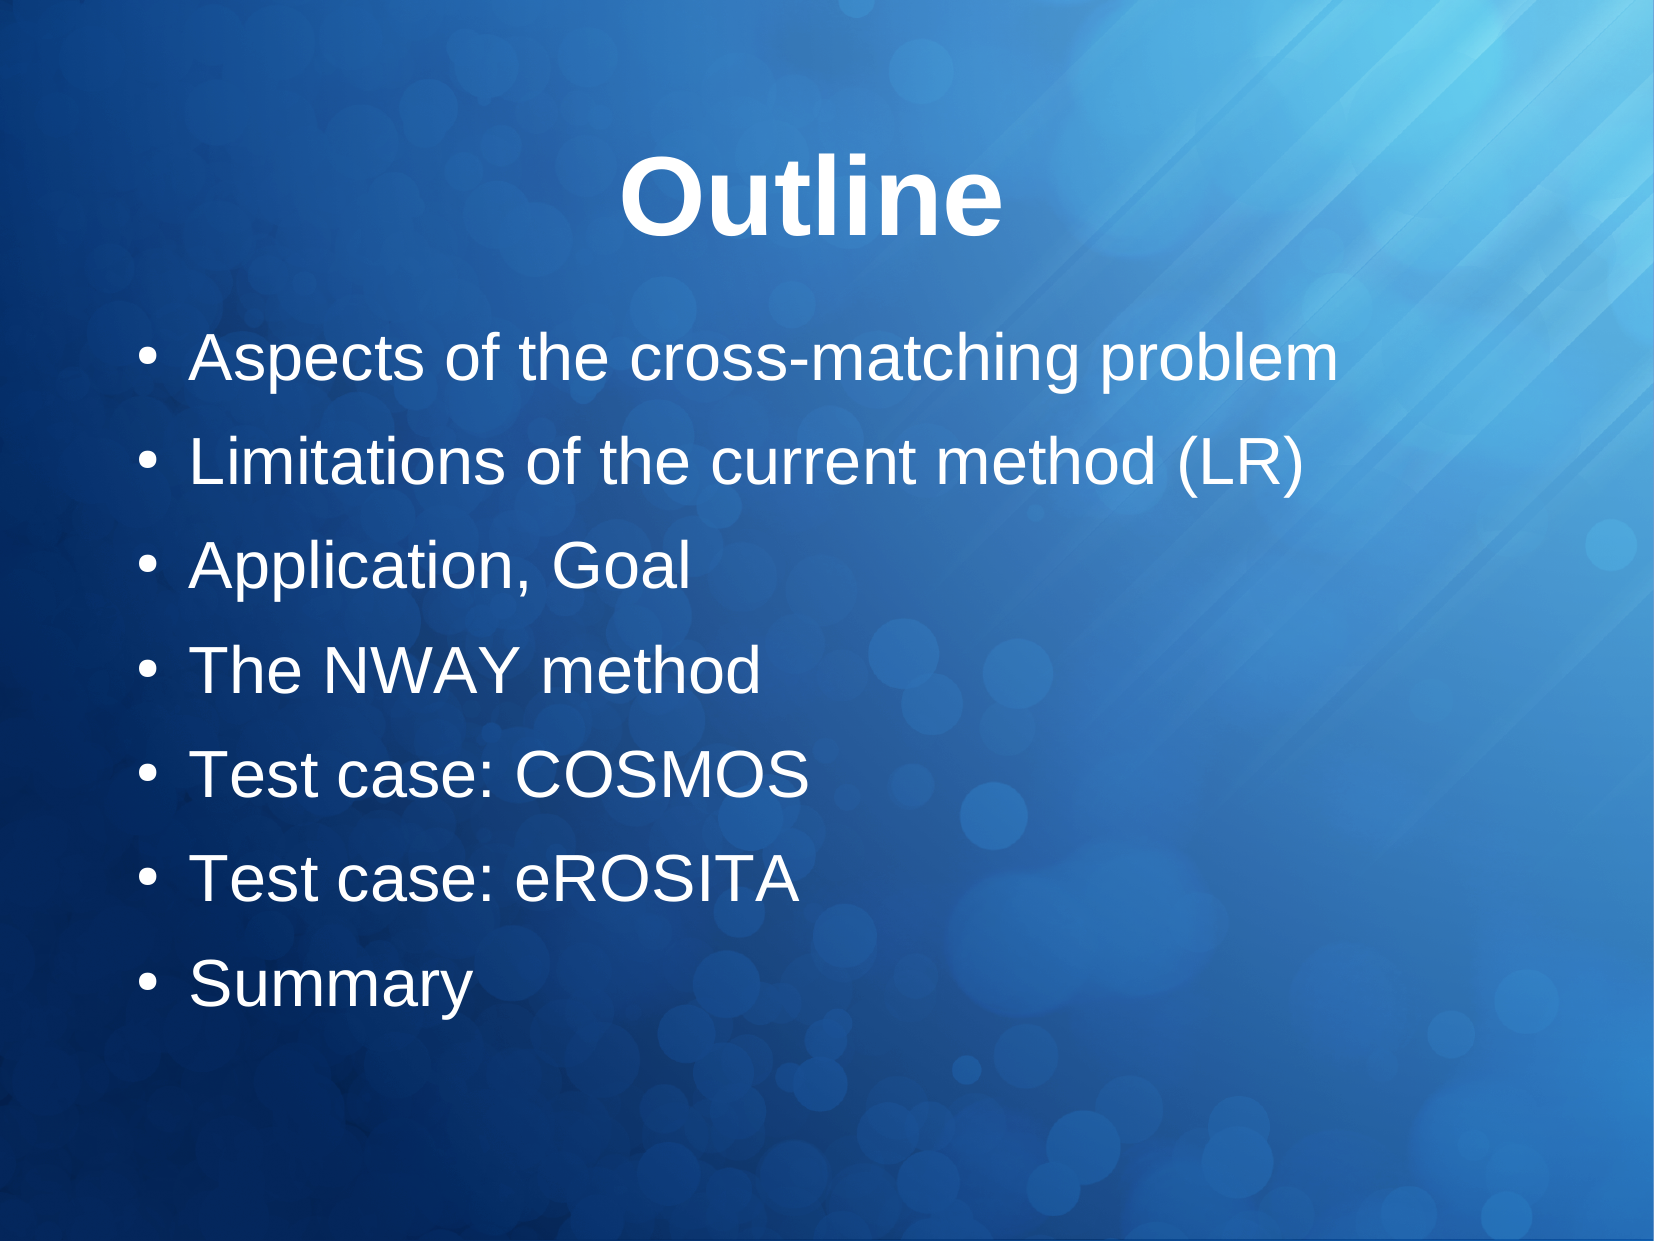

# Outline
Aspects of the cross-matching problem
Limitations of the current method (LR)
Application, Goal
The NWAY method
Test case: COSMOS
Test case: eROSITA
Summary